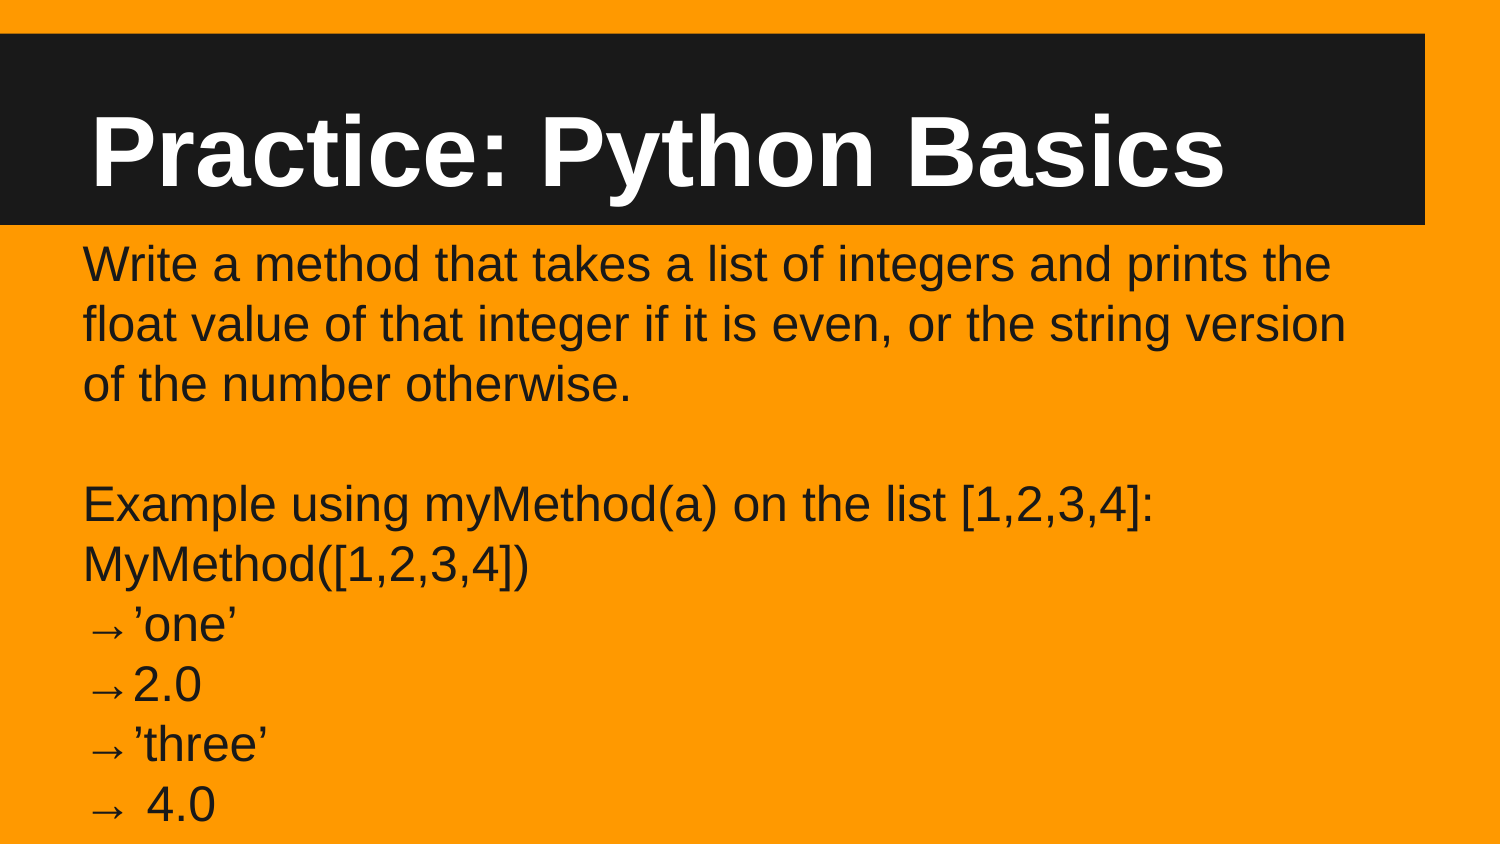

# Practice: Python Basics
Write a method that takes a list of integers and prints the float value of that integer if it is even, or the string version of the number otherwise.
Example using myMethod(a) on the list [1,2,3,4]:
MyMethod([1,2,3,4])
→’one’
→2.0
→’three’
→ 4.0